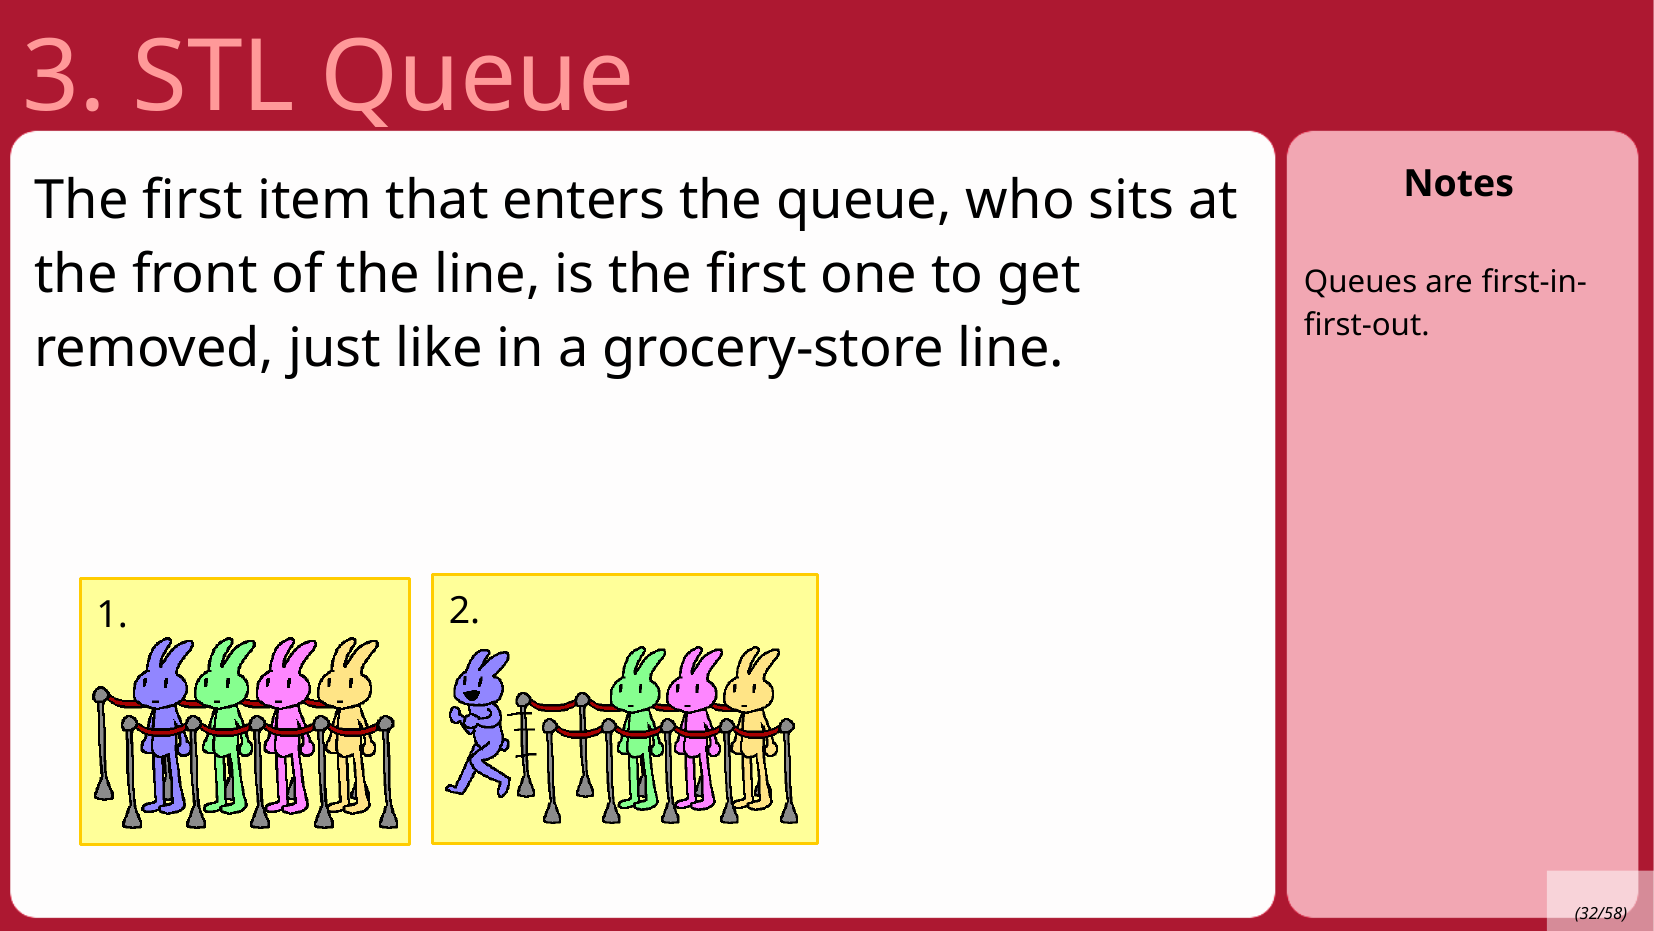

# 3. STL Queue
Notes
Queues are first-in-first-out.
The first item that enters the queue, who sits at the front of the line, is the first one to get removed, just like in a grocery-store line.
2.
1.